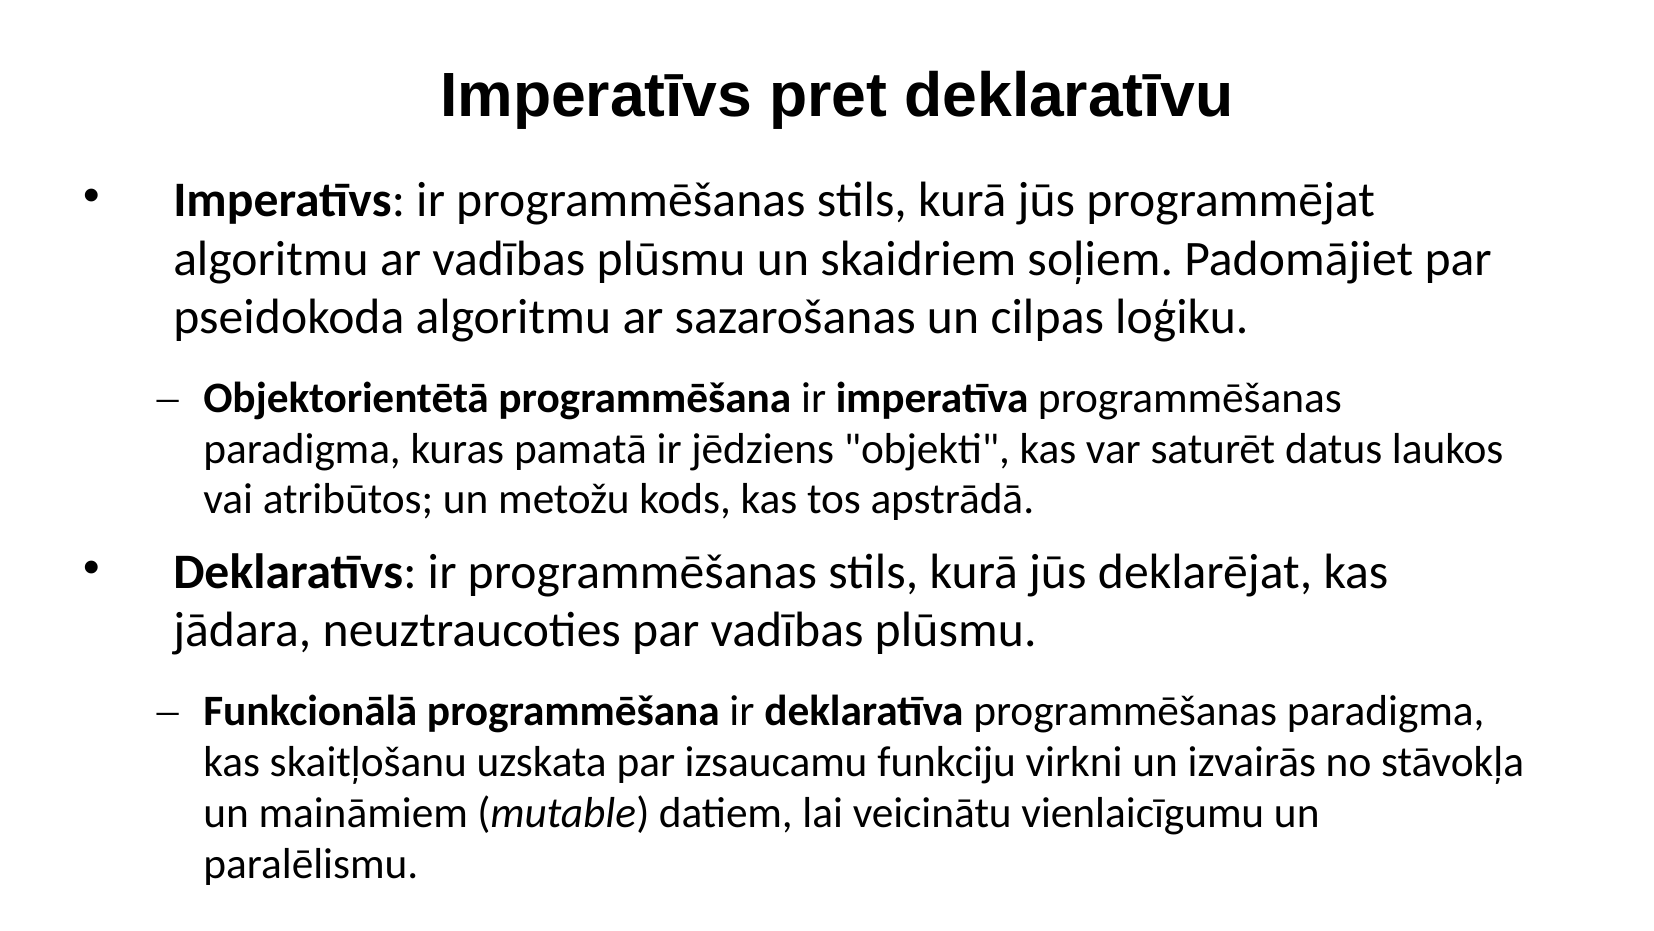

# Imperatīvs pret deklaratīvu
Imperatīvs: ir programmēšanas stils, kurā jūs programmējat algoritmu ar vadības plūsmu un skaidriem soļiem. Padomājiet par pseidokoda algoritmu ar sazarošanas un cilpas loģiku.
Objektorientētā programmēšana ir imperatīva programmēšanas paradigma, kuras pamatā ir jēdziens "objekti", kas var saturēt datus laukos vai atribūtos; un metožu kods, kas tos apstrādā.
Deklaratīvs: ir programmēšanas stils, kurā jūs deklarējat, kas jādara, neuztraucoties par vadības plūsmu.
Funkcionālā programmēšana ir deklaratīva programmēšanas paradigma, kas skaitļošanu uzskata par izsaucamu funkciju virkni un izvairās no stāvokļa un maināmiem (mutable) datiem, lai veicinātu vienlaicīgumu un paralēlismu.